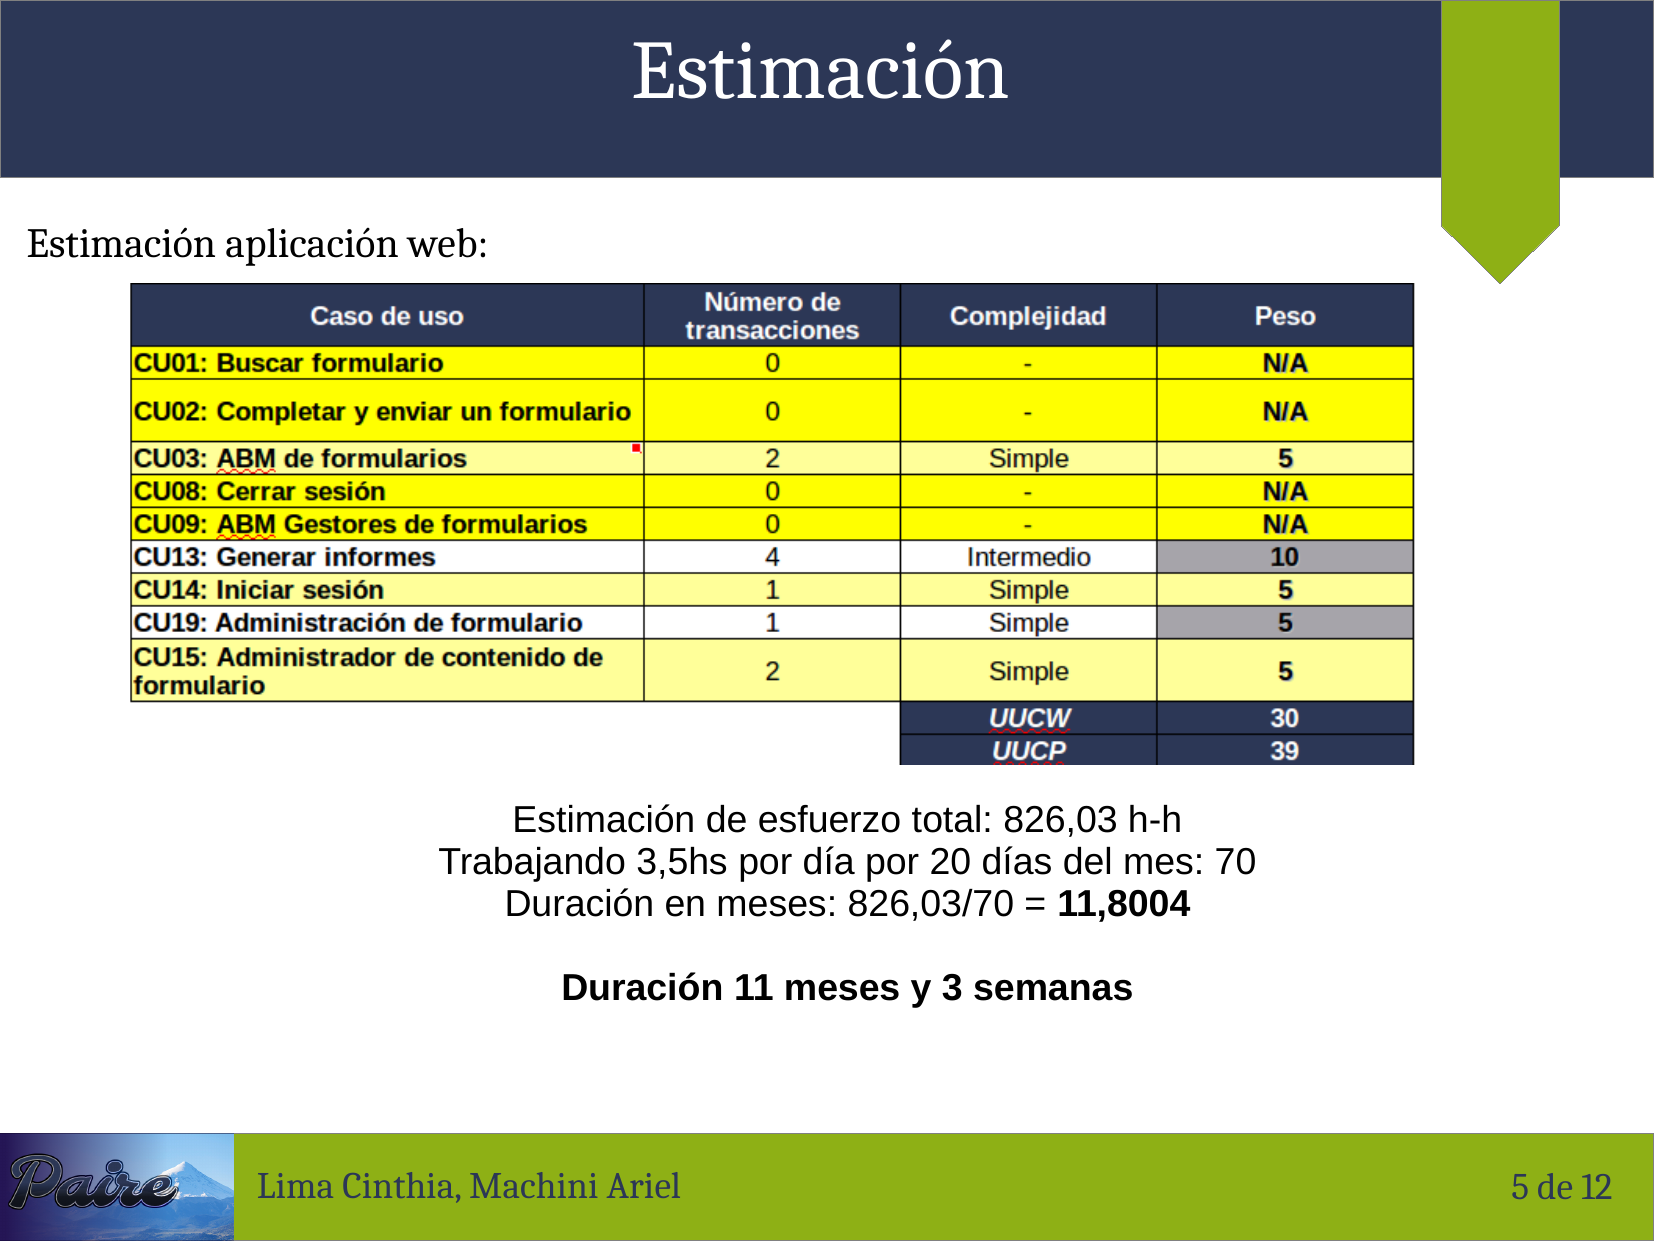

Estimación
Estimación aplicación web:
Estimación de esfuerzo total: 826,03 h-h
Trabajando 3,5hs por día por 20 días del mes: 70
Duración en meses: 826,03/70 = 11,8004
Duración 11 meses y 3 semanas
Lima Cinthia, Machini Ariel
 de 12